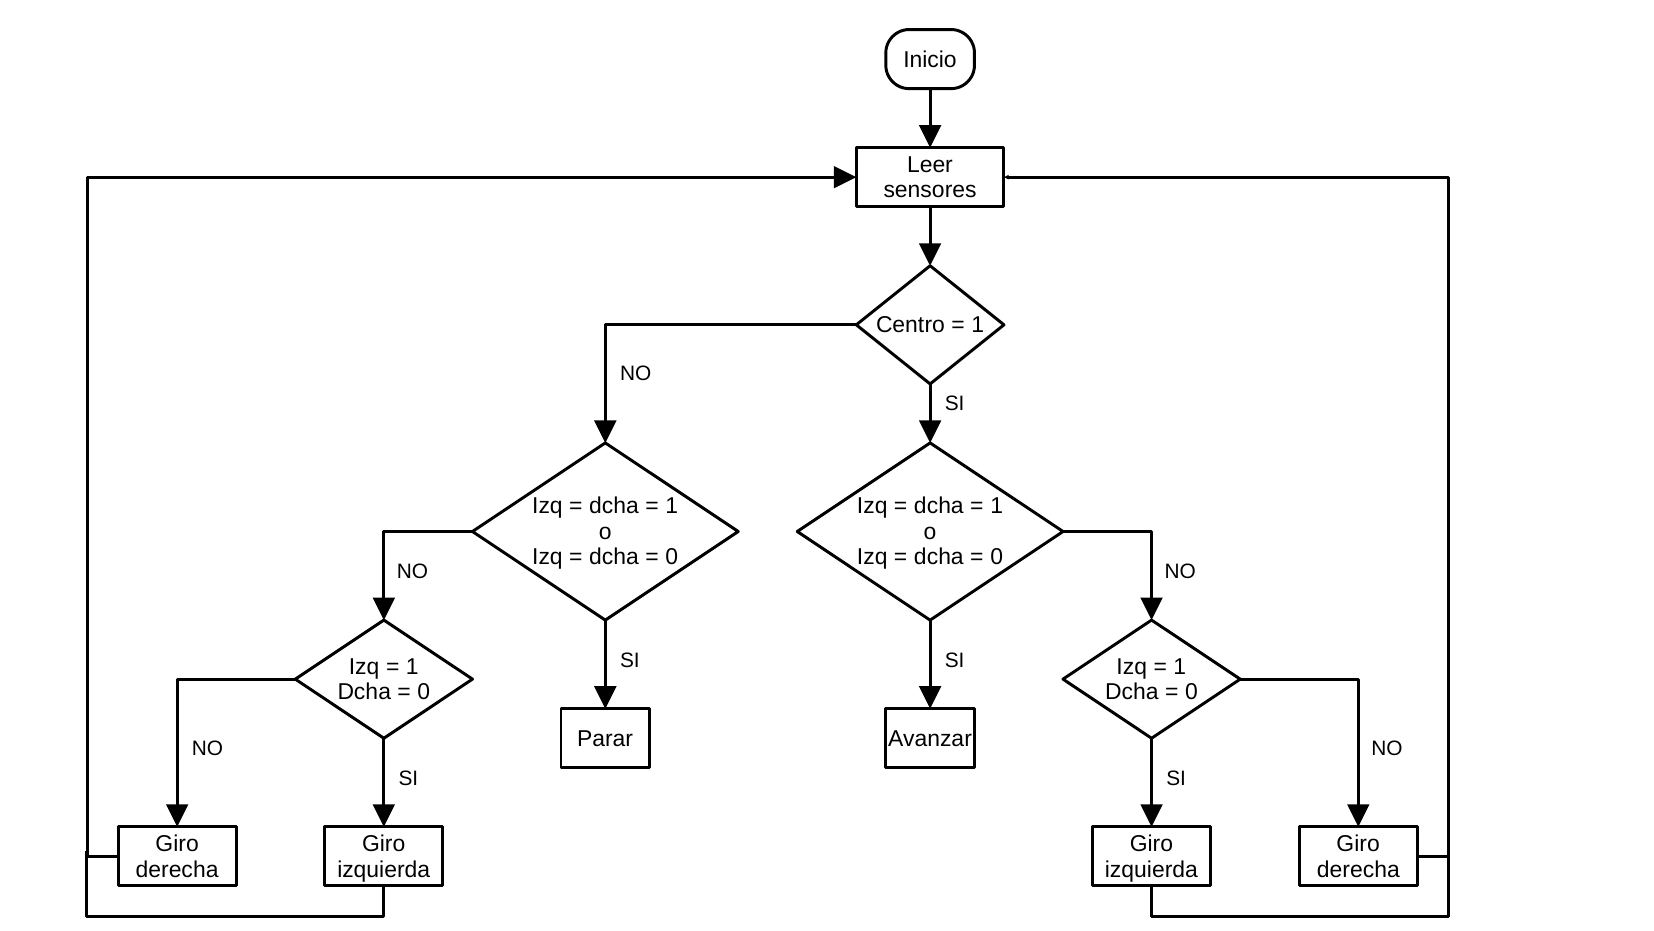

Inicio
Leer
sensores
Centro = 1
NO
SI
Izq = dcha = 1
o
Izq = dcha = 0
Izq = dcha = 1
o
Izq = dcha = 0
NO
NO
Izq = 1
Dcha = 0
Izq = 1
Dcha = 0
SI
SI
Parar
Avanzar
NO
NO
SI
SI
Giro
derecha
Giro
izquierda
Giro
izquierda
Giro
derecha